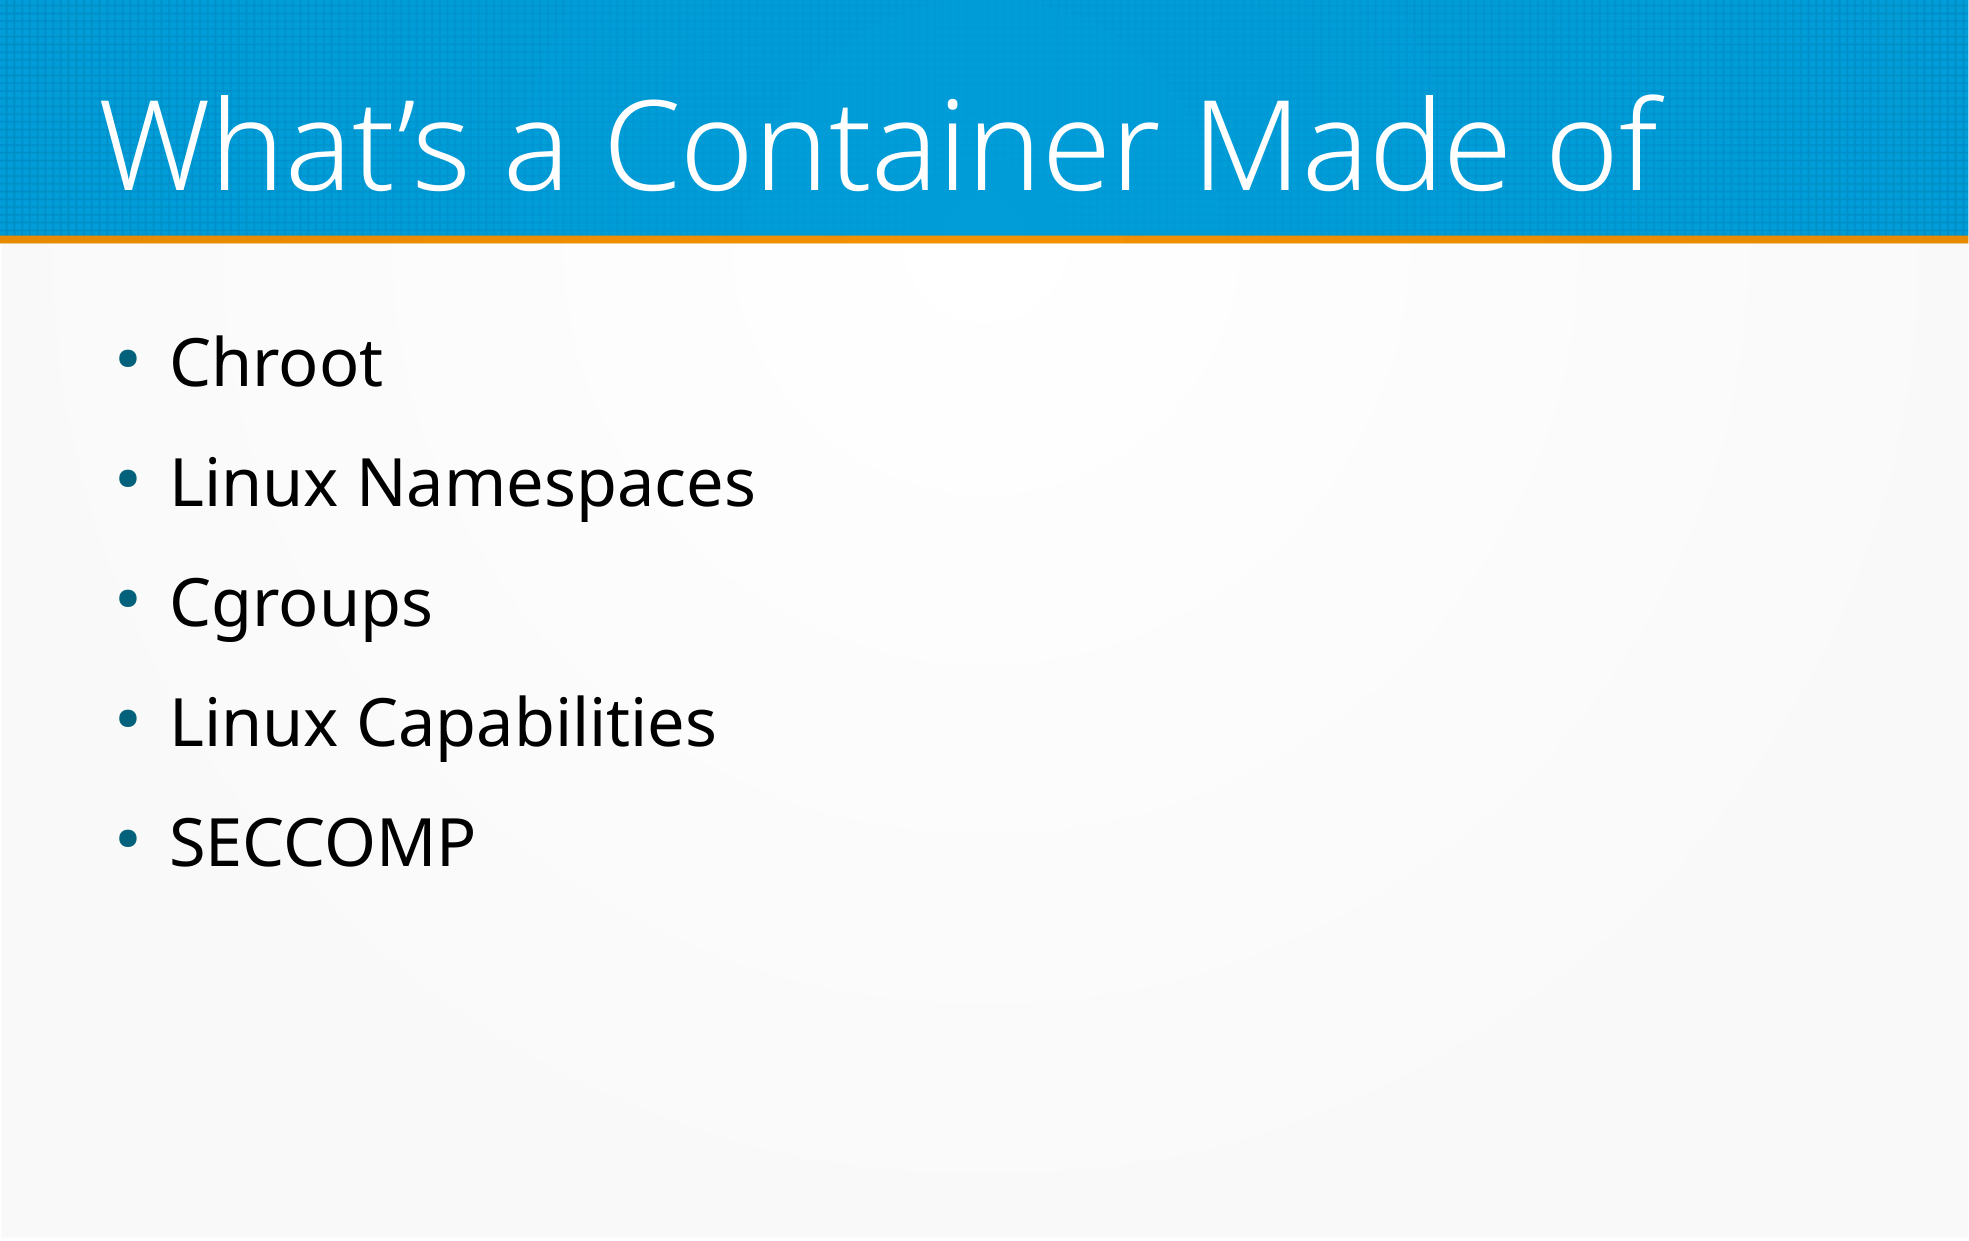

# What’s a Container Made of
Chroot
Linux Namespaces
Cgroups
Linux Capabilities
SECCOMP